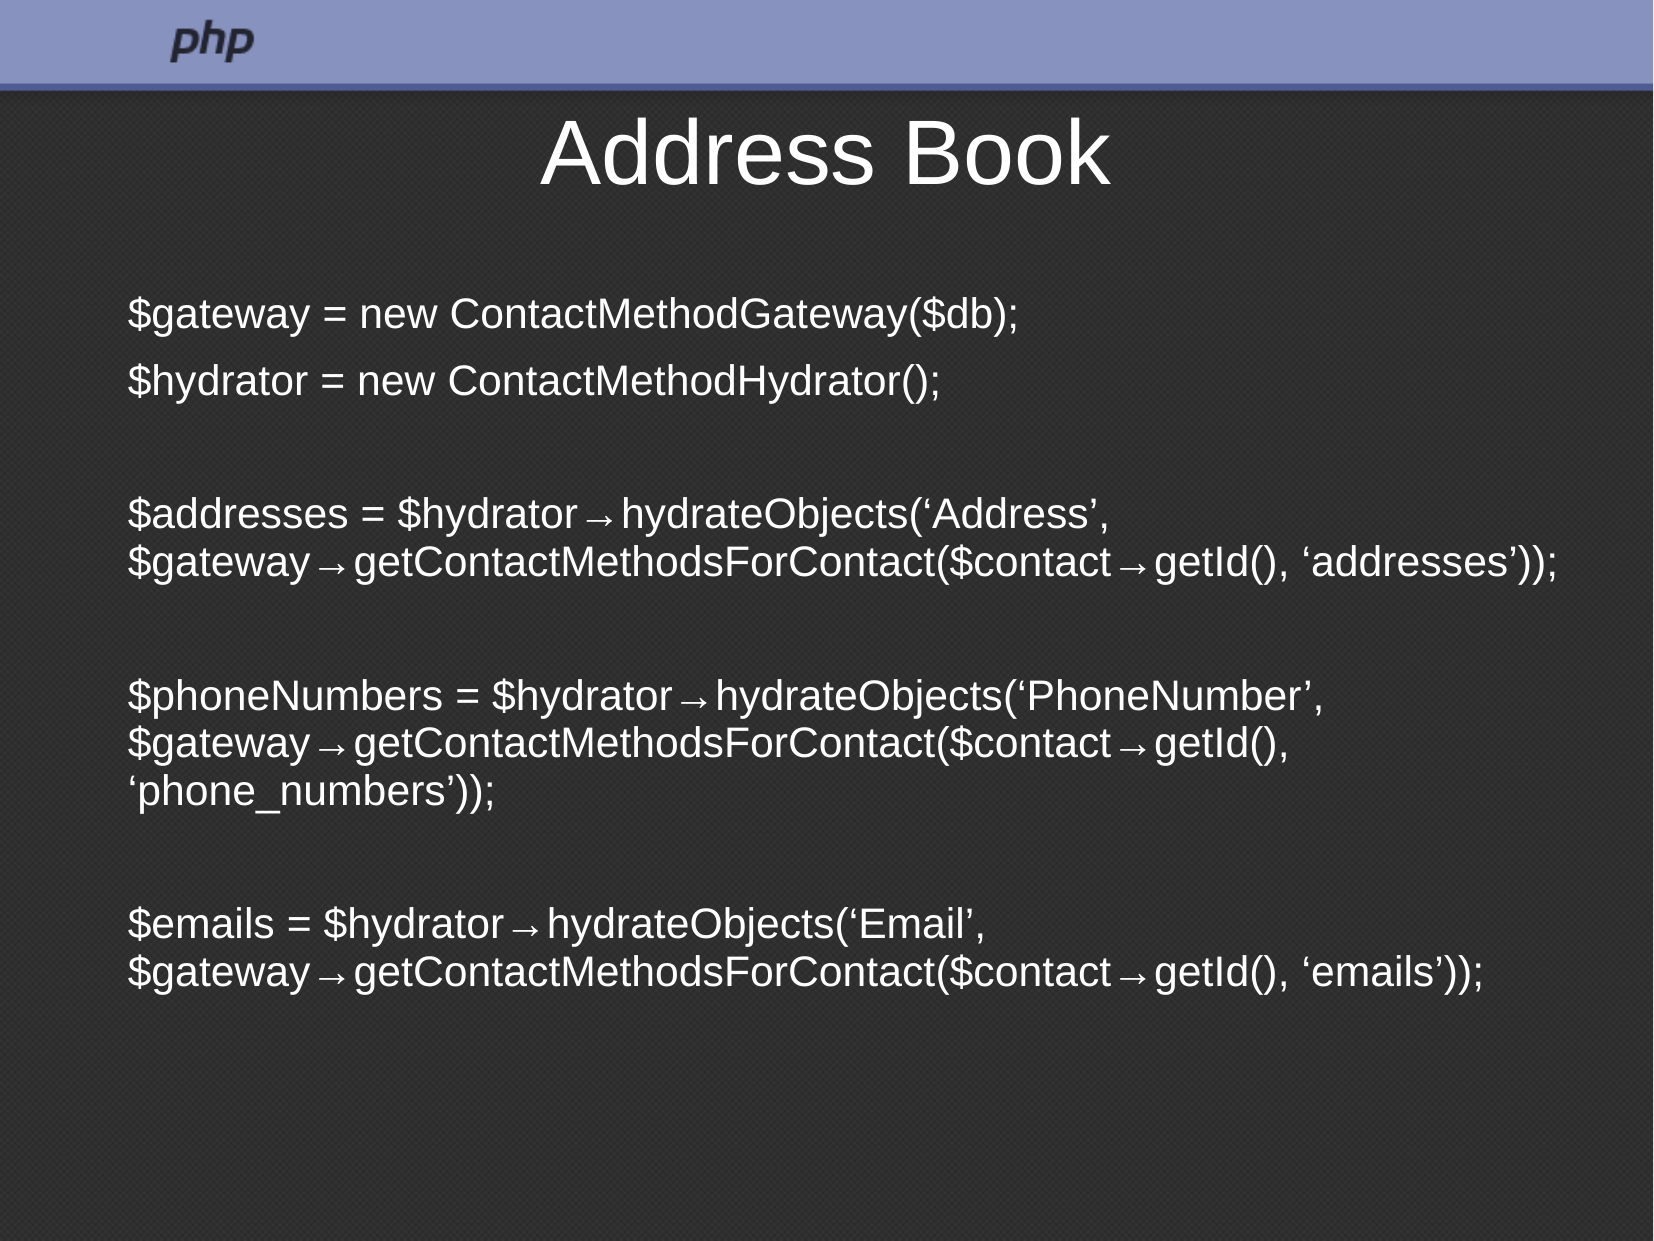

# Address Book
$gateway = new ContactMethodGateway($db);
$hydrator = new ContactMethodHydrator();
$addresses = $hydrator→hydrateObjects(‘Address’, $gateway→getContactMethodsForContact($contact→getId(), ‘addresses’));
$phoneNumbers = $hydrator→hydrateObjects(‘PhoneNumber’, $gateway→getContactMethodsForContact($contact→getId(), ‘phone_numbers’));
$emails = $hydrator→hydrateObjects(‘Email’, $gateway→getContactMethodsForContact($contact→getId(), ‘emails’));